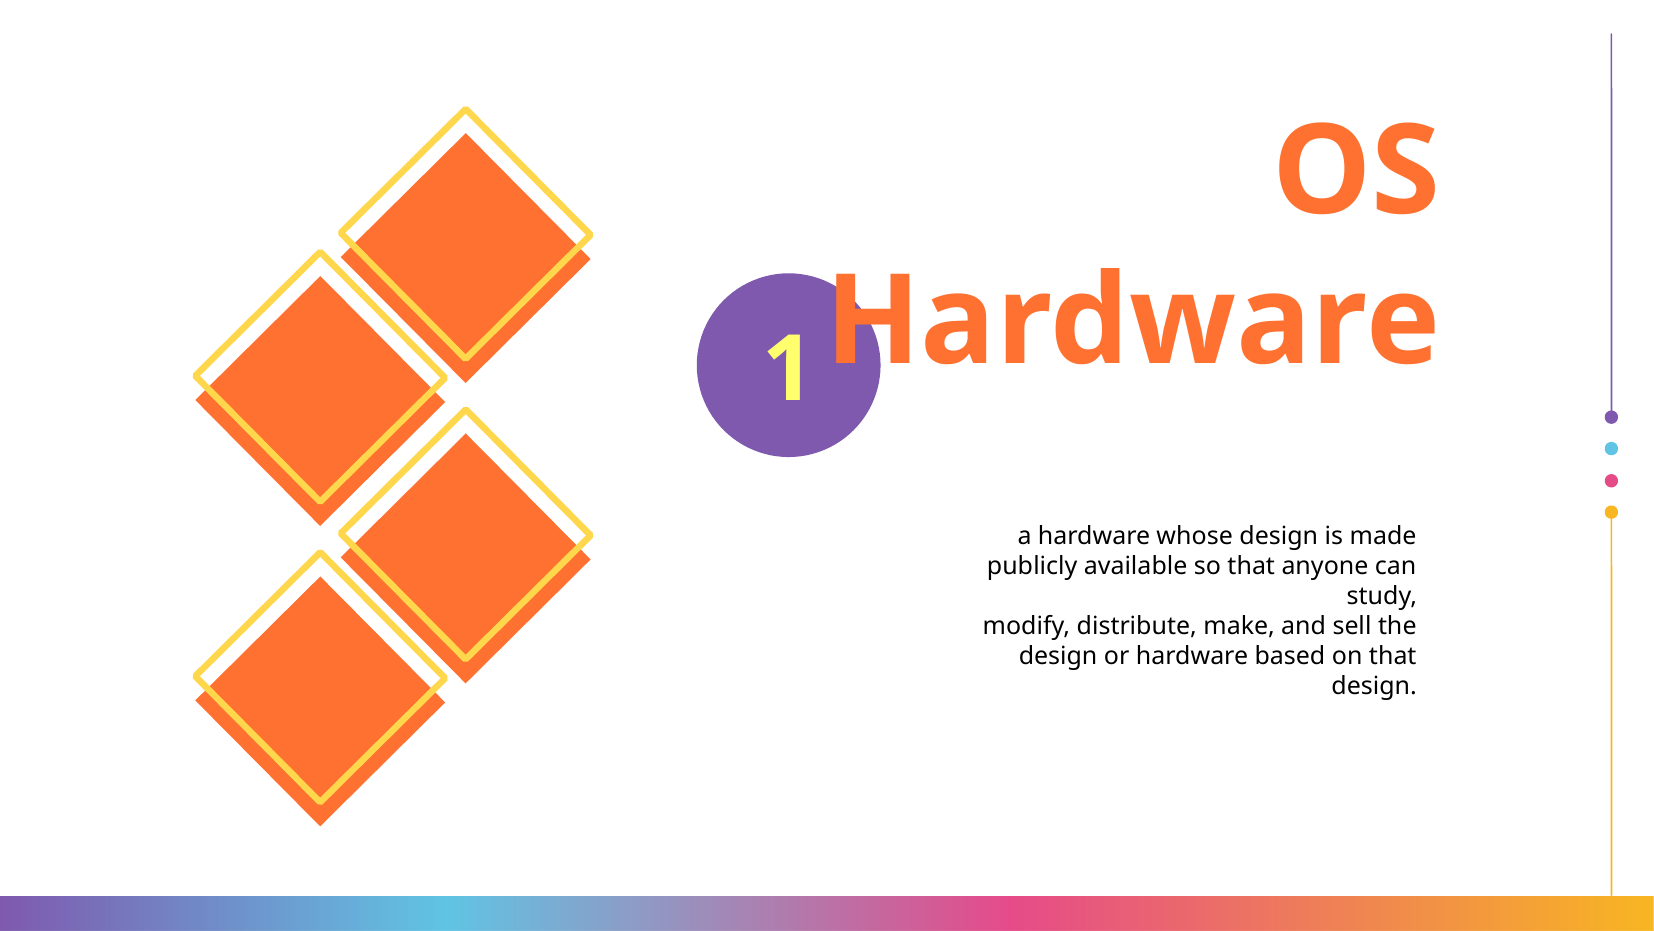

# OS Hardware
1
a hardware whose design is made publicly available so that anyone can study,
modify, distribute, make, and sell the design or hardware based on that design.